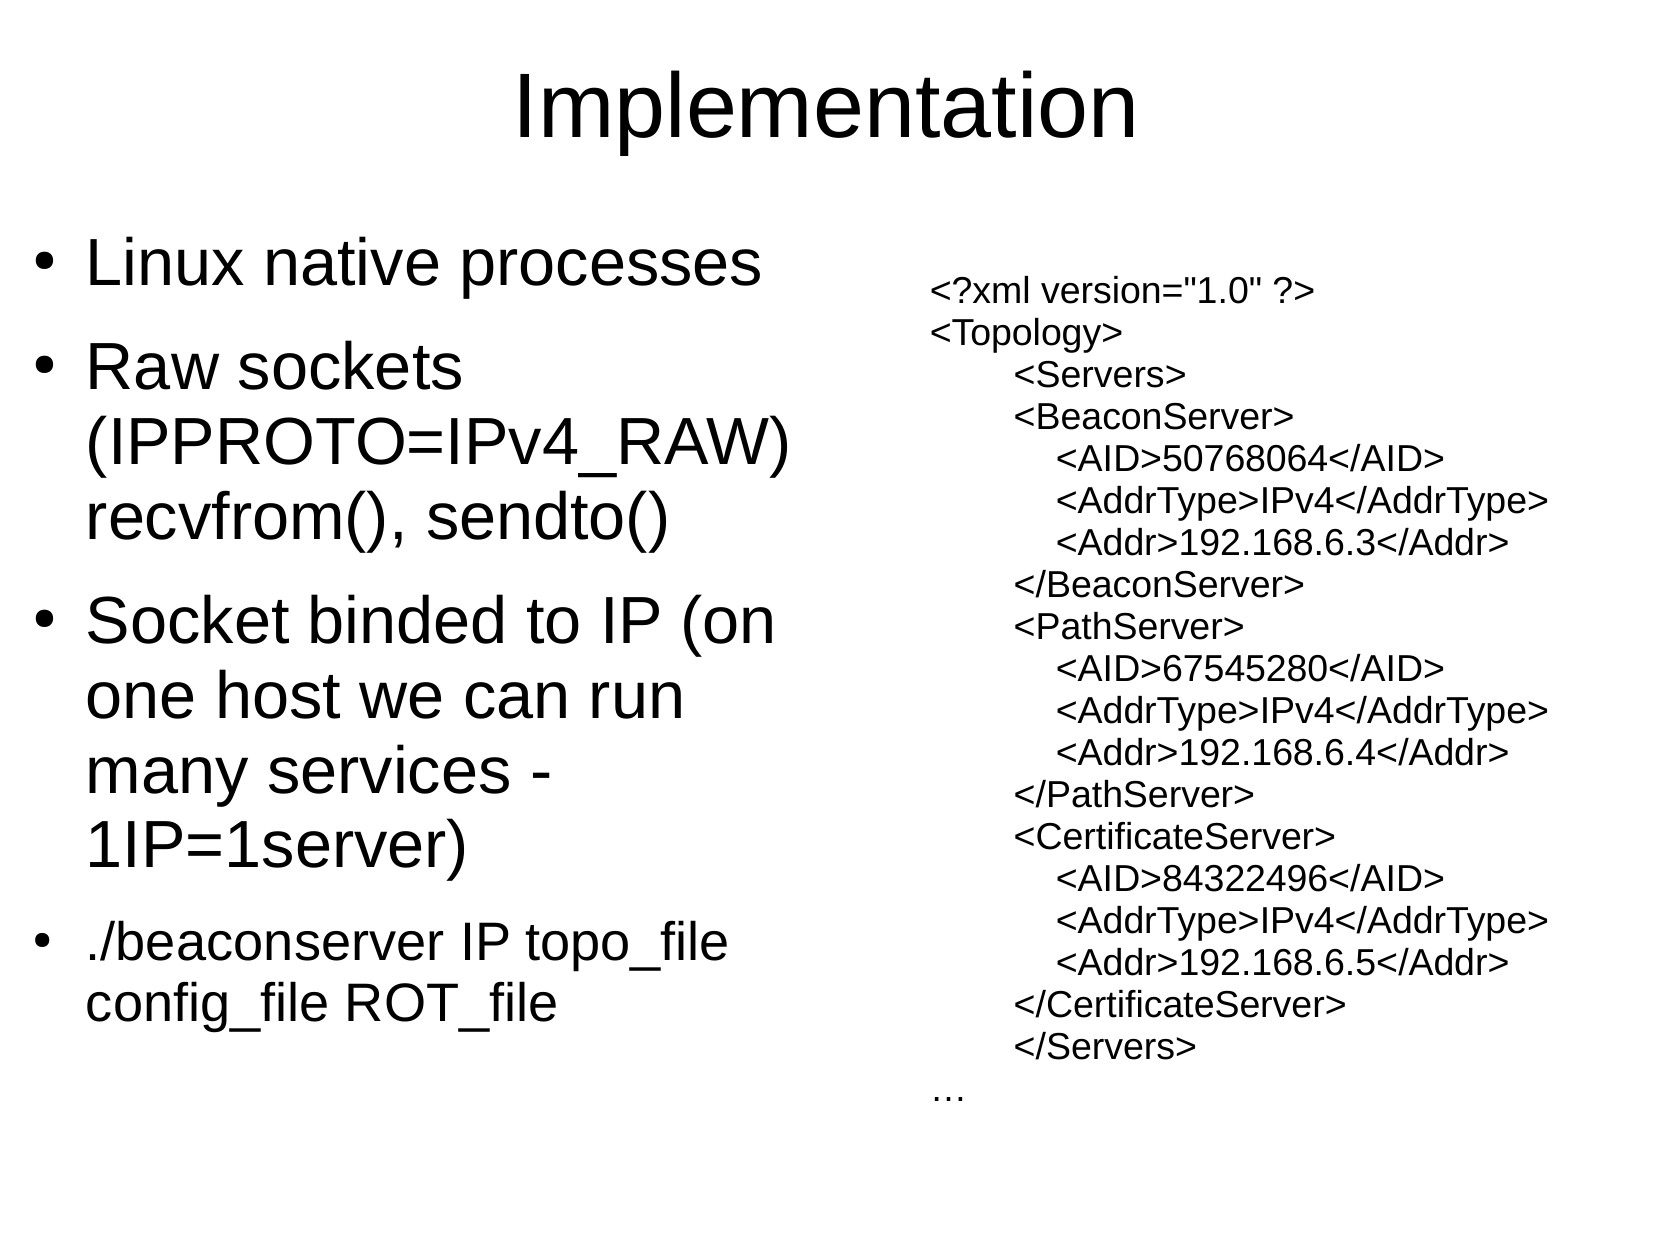

# Implementation
Linux native processes
Raw sockets (IPPROTO=IPv4_RAW) recvfrom(), sendto()
Socket binded to IP (on one host we can run many services - 1IP=1server)
./beaconserver IP topo_file config_file ROT_file
<?xml version="1.0" ?>
<Topology>
 <Servers>
 <BeaconServer>
 <AID>50768064</AID>
 <AddrType>IPv4</AddrType>
 <Addr>192.168.6.3</Addr>
 </BeaconServer>
 <PathServer>
 <AID>67545280</AID>
 <AddrType>IPv4</AddrType>
 <Addr>192.168.6.4</Addr>
 </PathServer>
 <CertificateServer>
 <AID>84322496</AID>
 <AddrType>IPv4</AddrType>
 <Addr>192.168.6.5</Addr>
 </CertificateServer>
 </Servers>
…